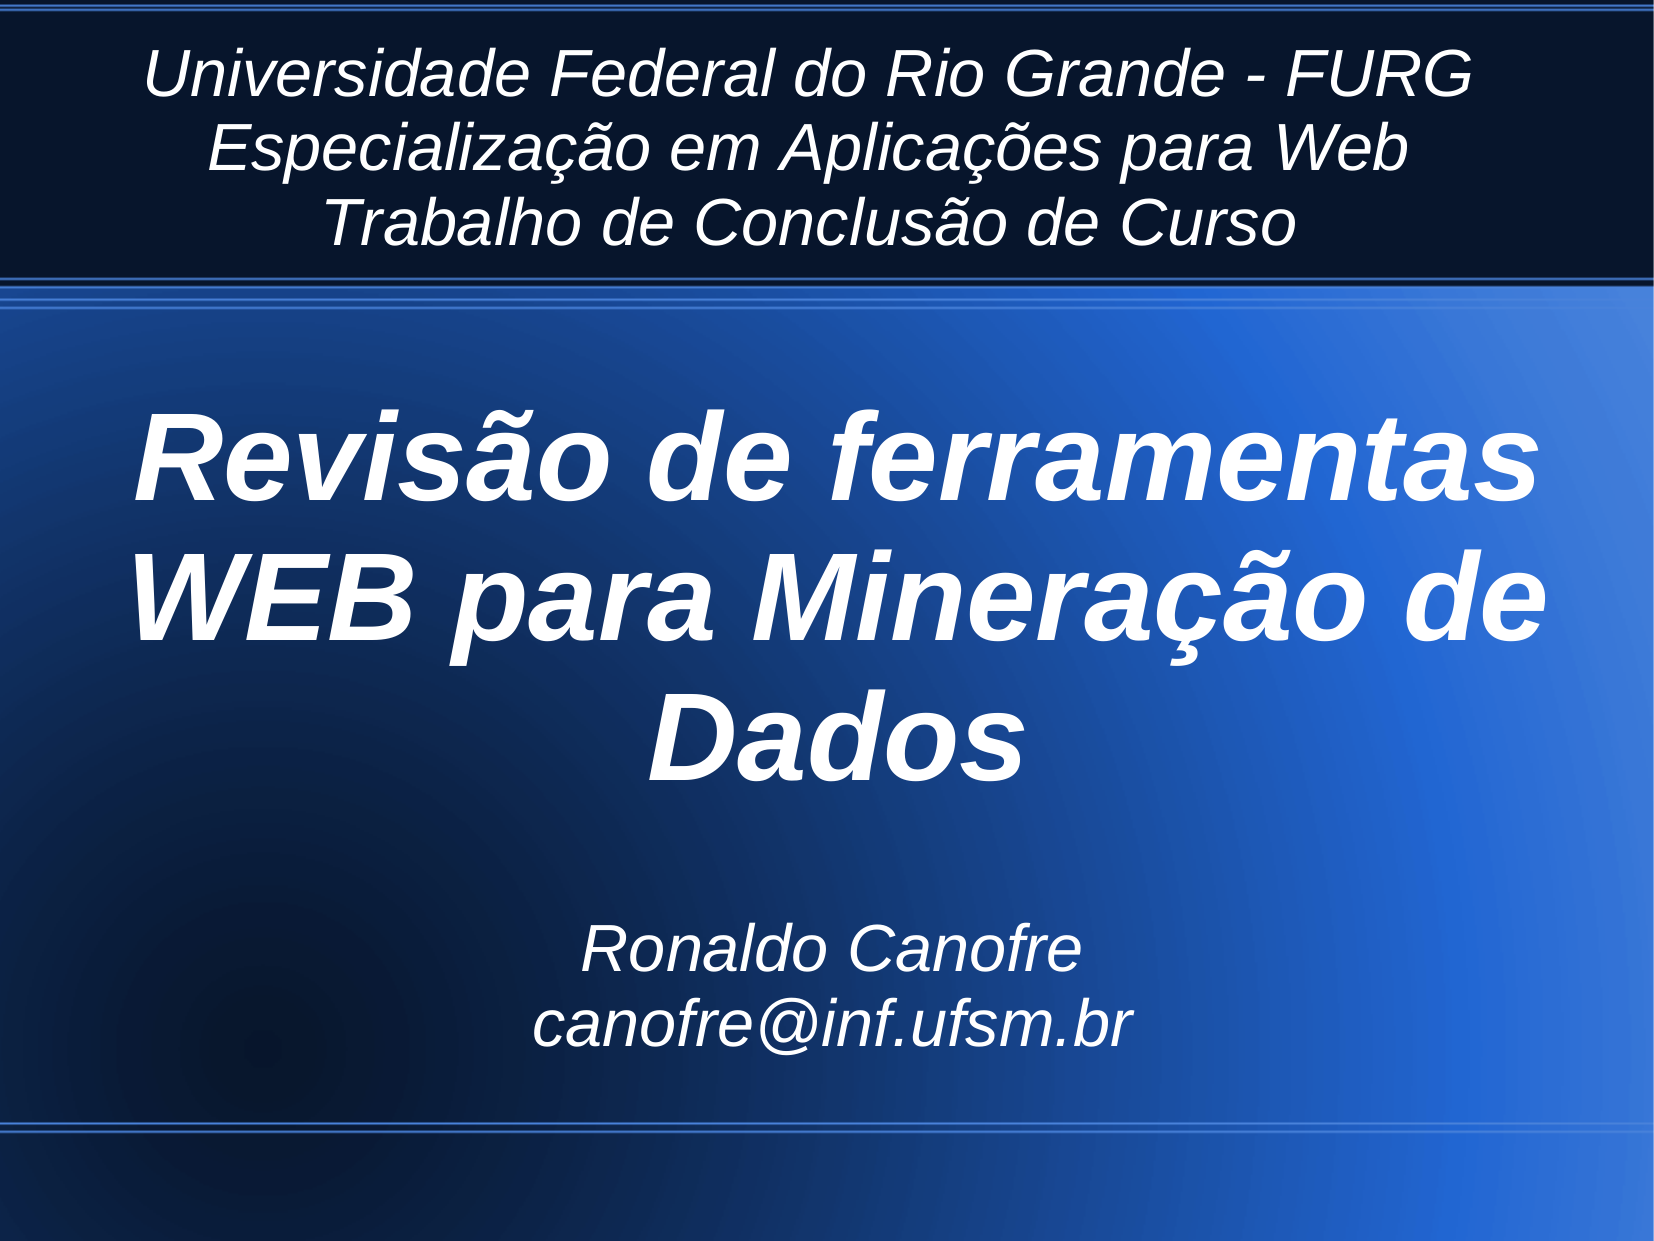

Universidade Federal do Rio Grande - FURG
Especialização em Aplicações para Web
Trabalho de Conclusão de Curso
Revisão de ferramentas WEB para Mineração de Dados
# Ronaldo Canofre
canofre@inf.ufsm.br